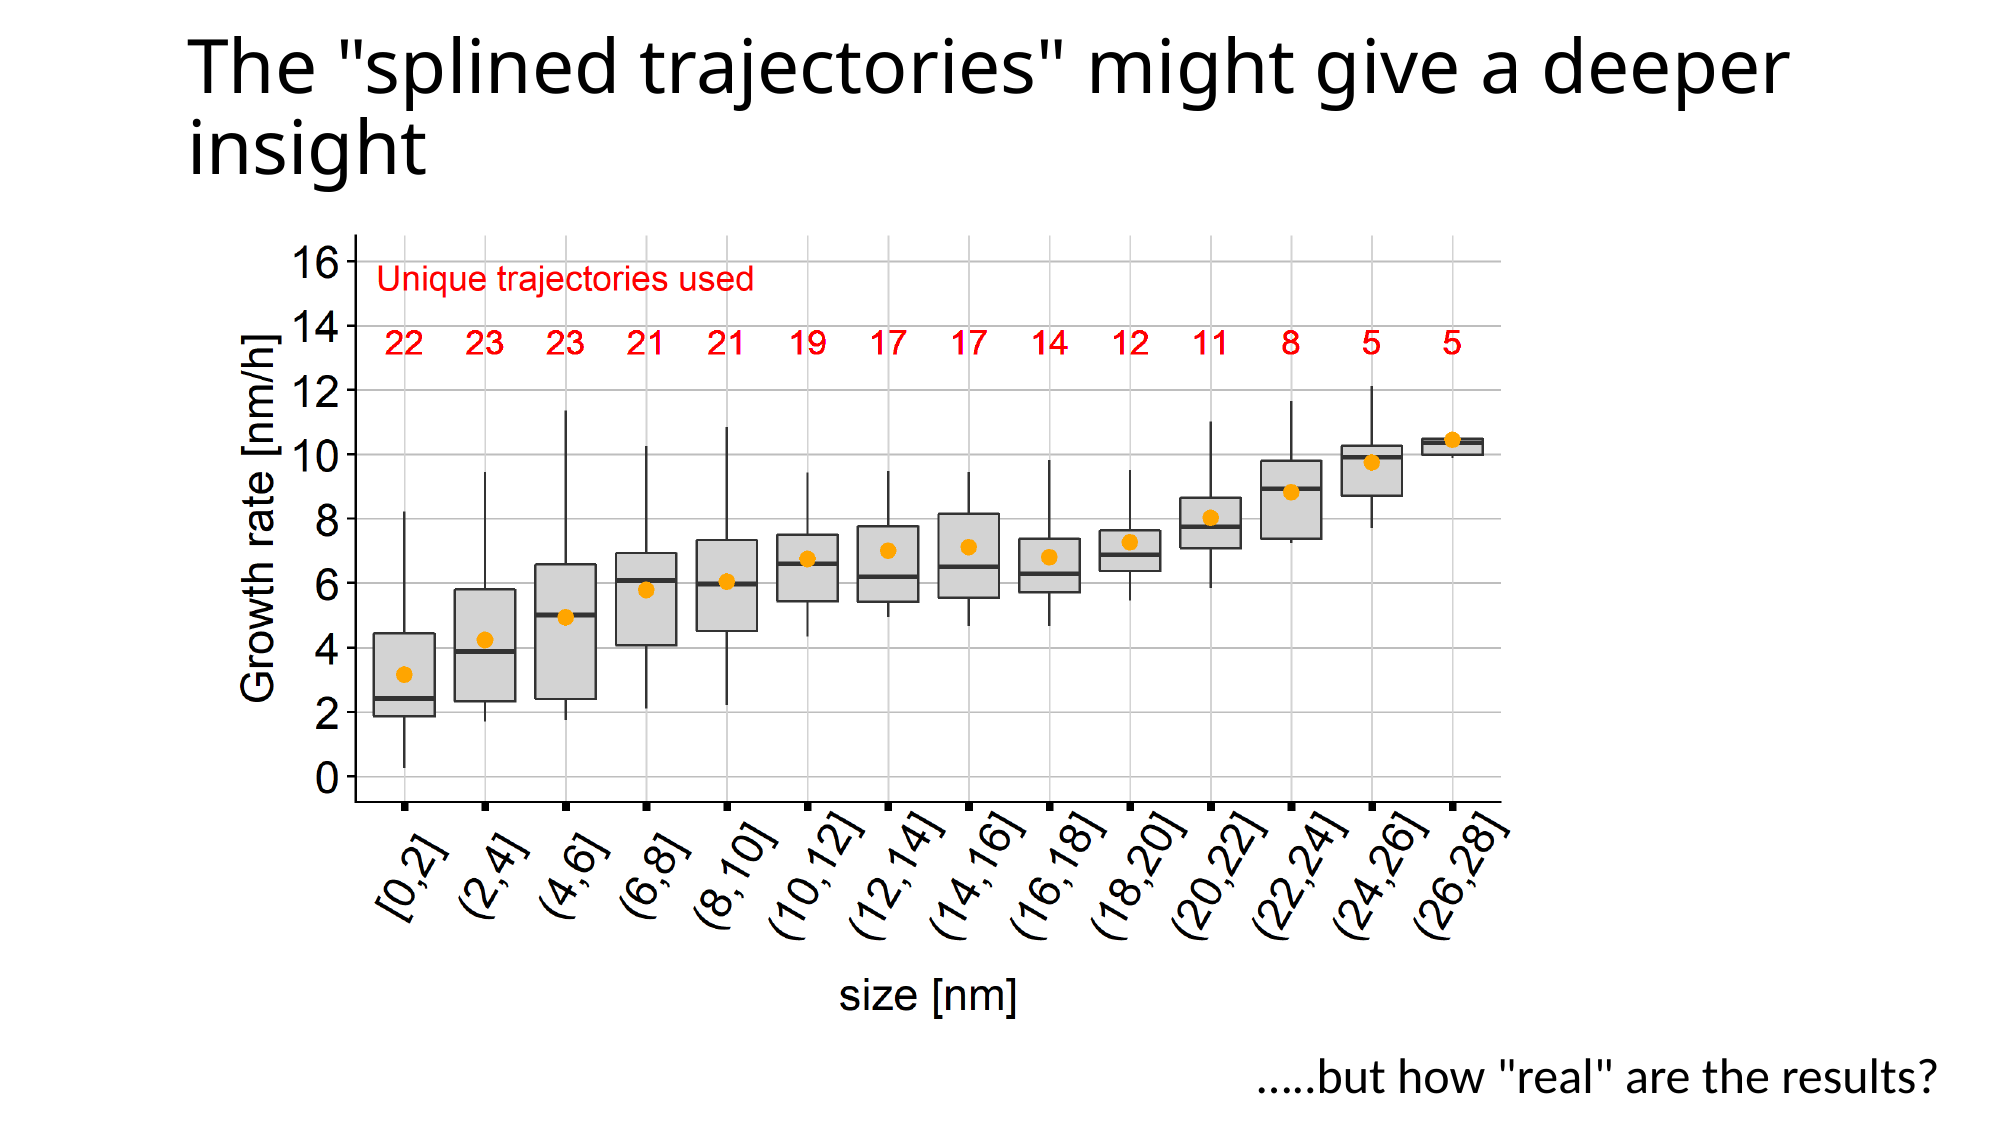

# The "splined trajectories" might give a deeper insight
…..but how "real" are the results?